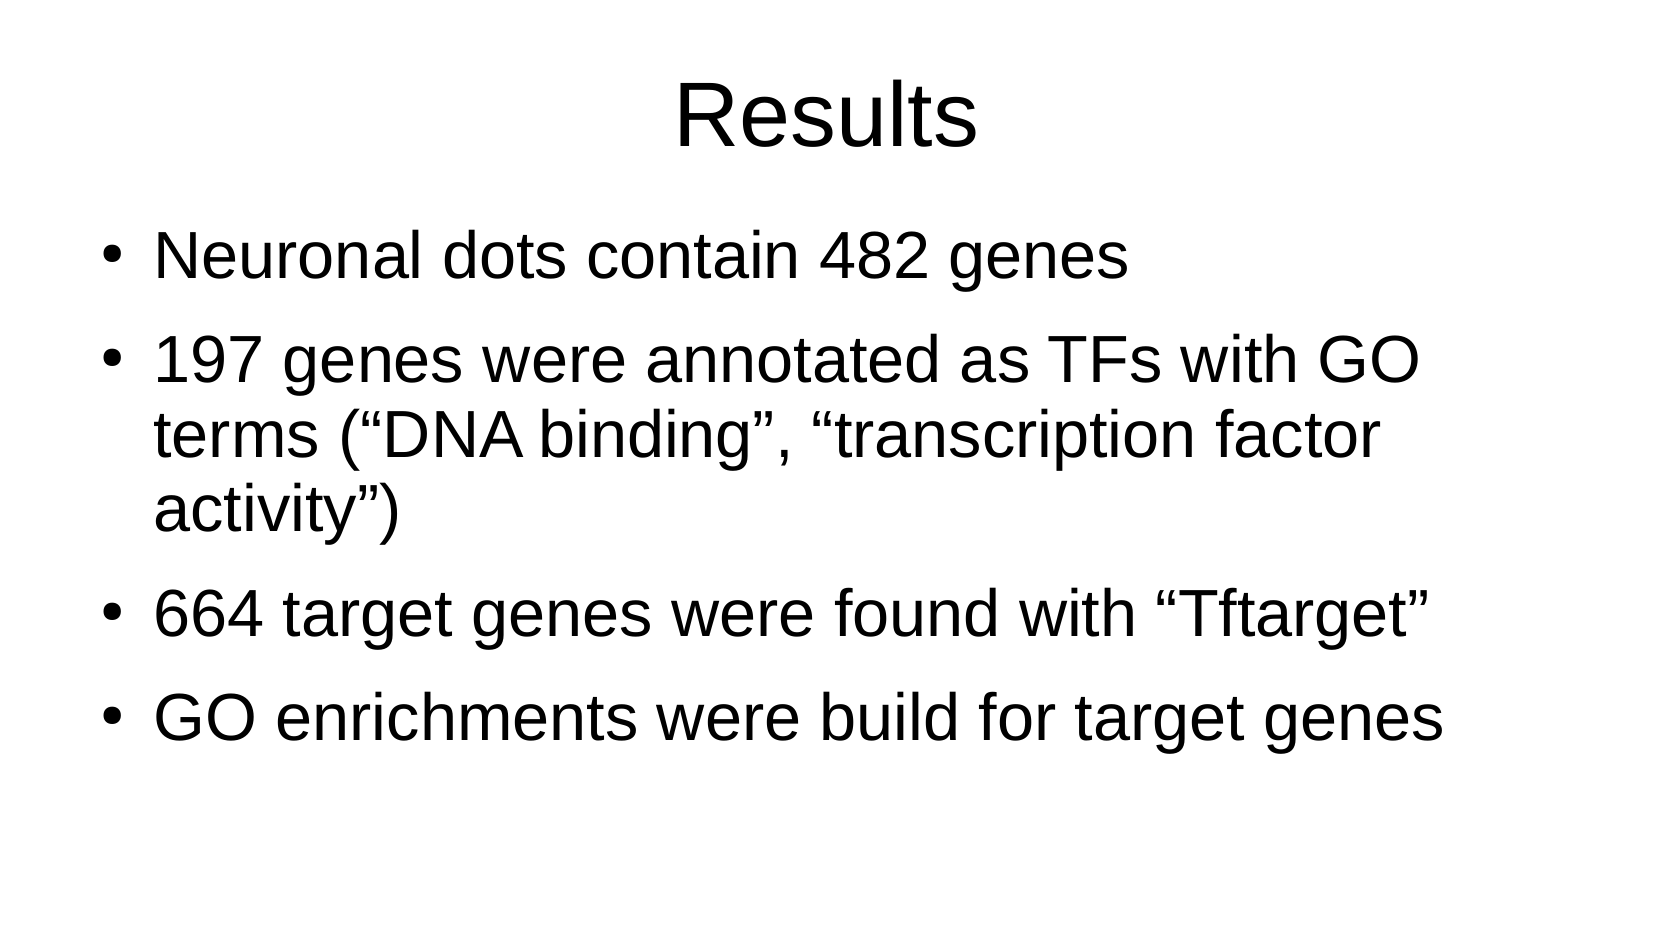

# Results
Neuronal dots contain 482 genes
197 genes were annotated as TFs with GO terms (“DNA binding”, “transcription factor activity”)
664 target genes were found with “Tftarget”
GO enrichments were build for target genes